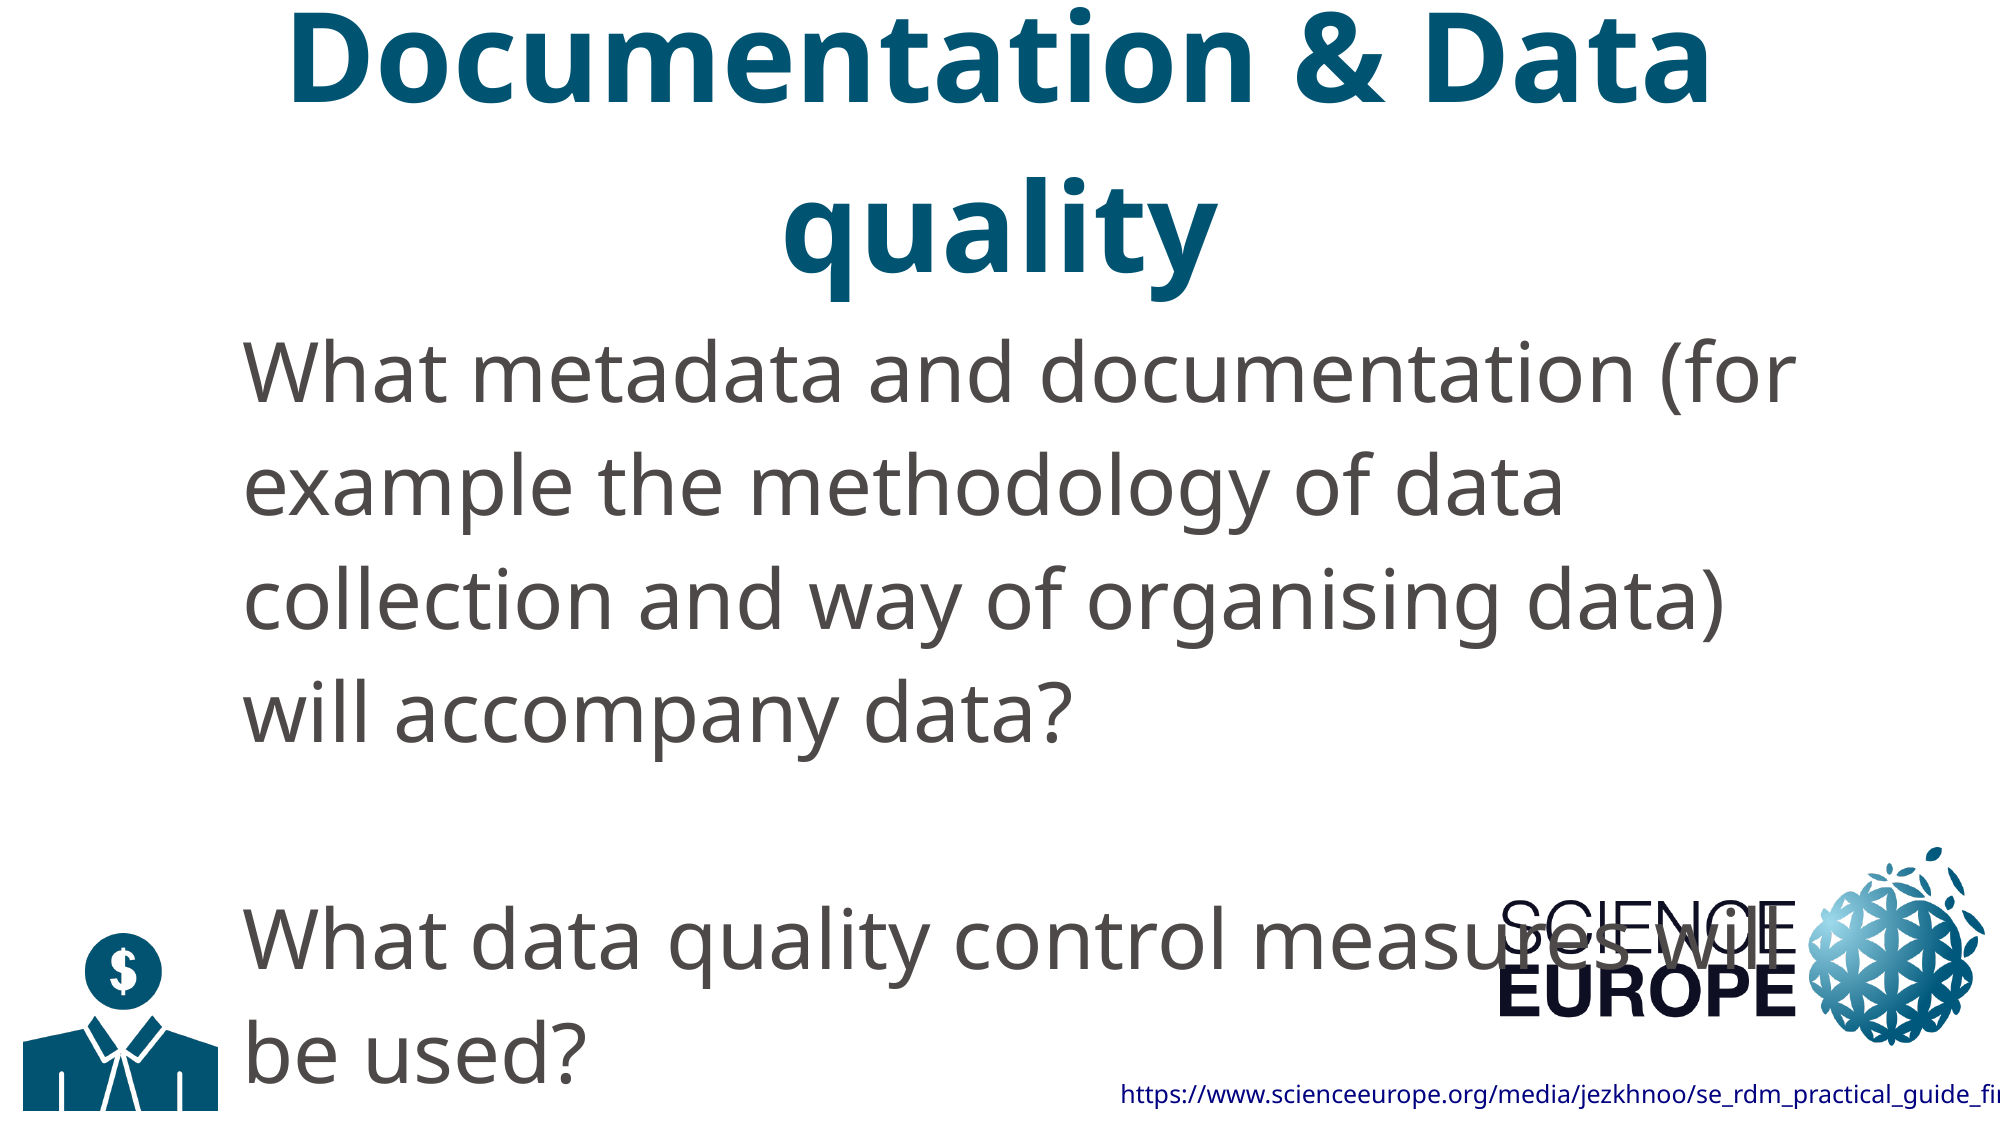

# Documentation & Data quality
What metadata and documentation (for example the methodology of data collection and way of organising data) will accompany data?
What data quality control measures will be used?
https://www.scienceeurope.org/media/jezkhnoo/se_rdm_practical_guide_final.pdf